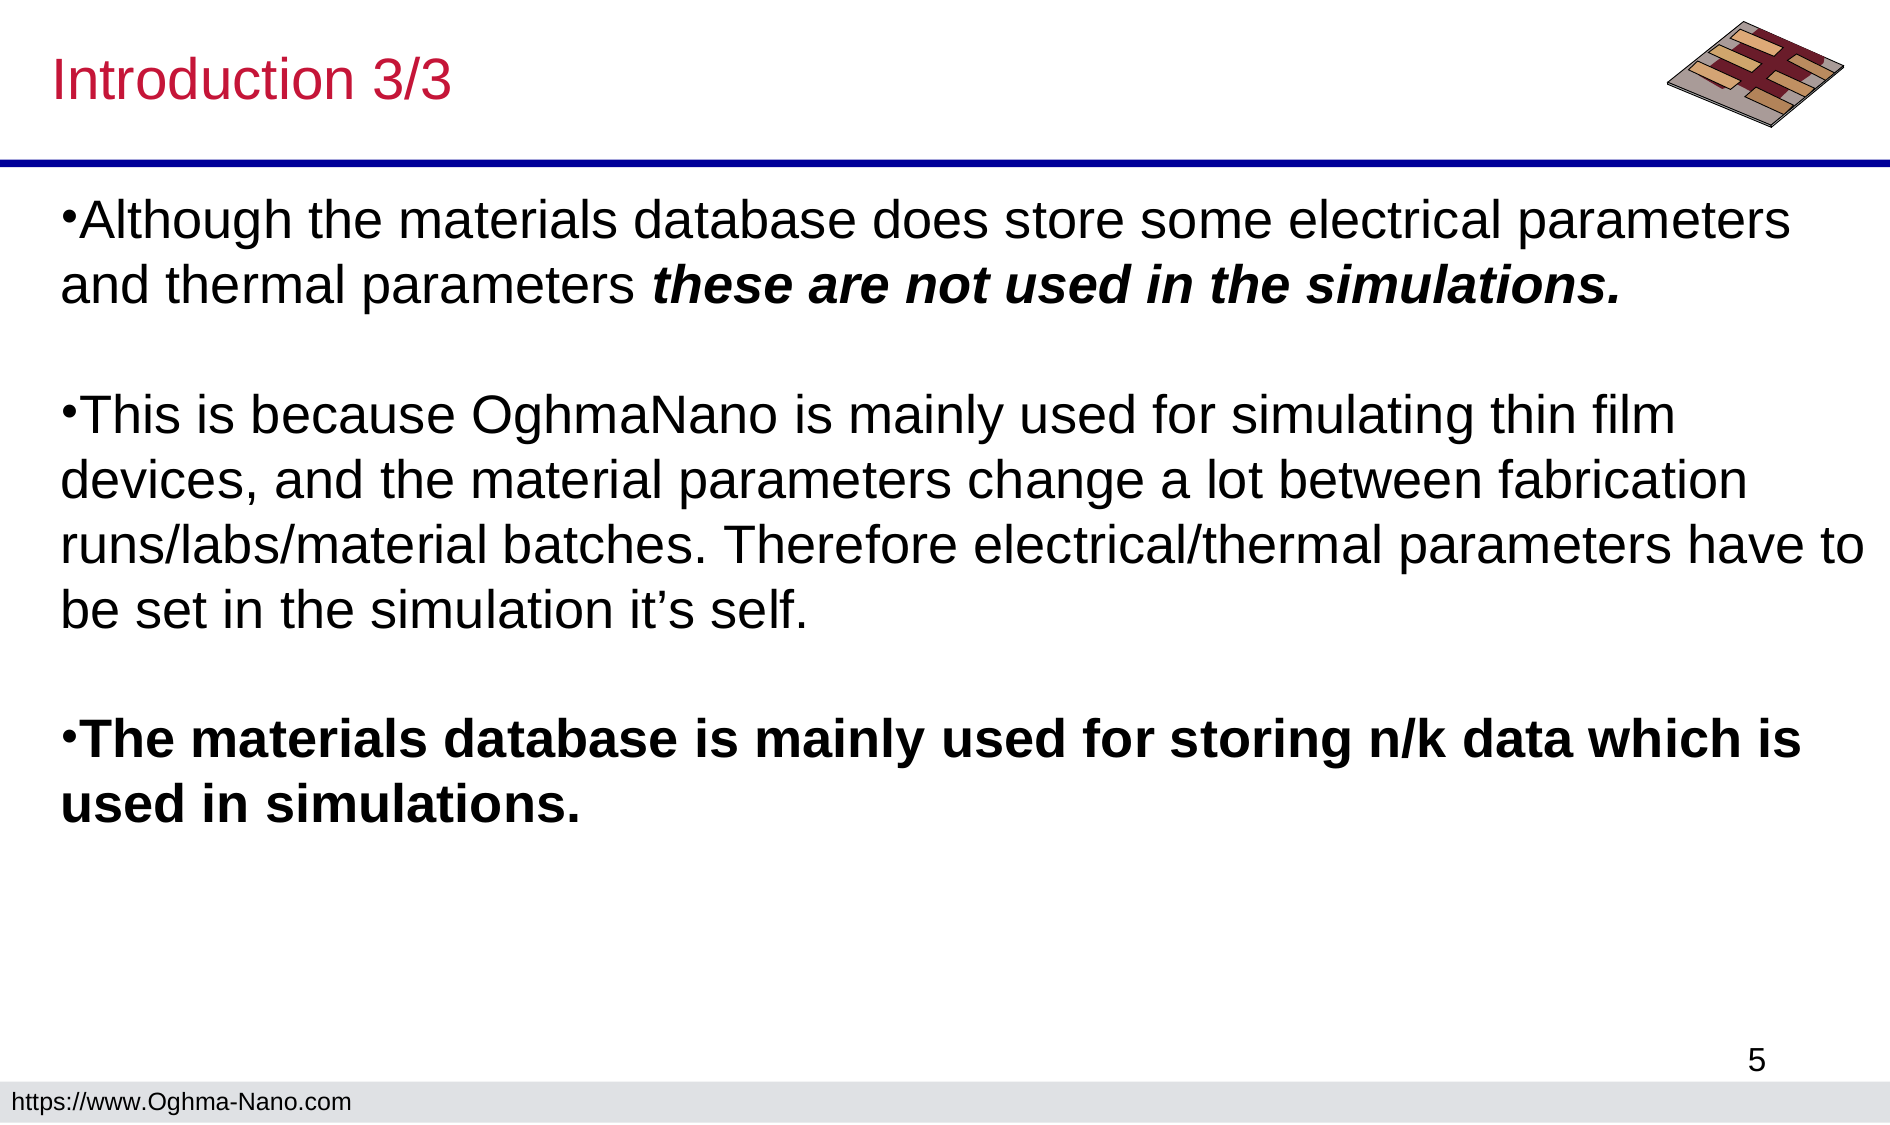

# Introduction 3/3
Although the materials database does store some electrical parameters and thermal parameters these are not used in the simulations.
This is because OghmaNano is mainly used for simulating thin film devices, and the material parameters change a lot between fabrication runs/labs/material batches. Therefore electrical/thermal parameters have to be set in the simulation it’s self.
The materials database is mainly used for storing n/k data which is used in simulations.